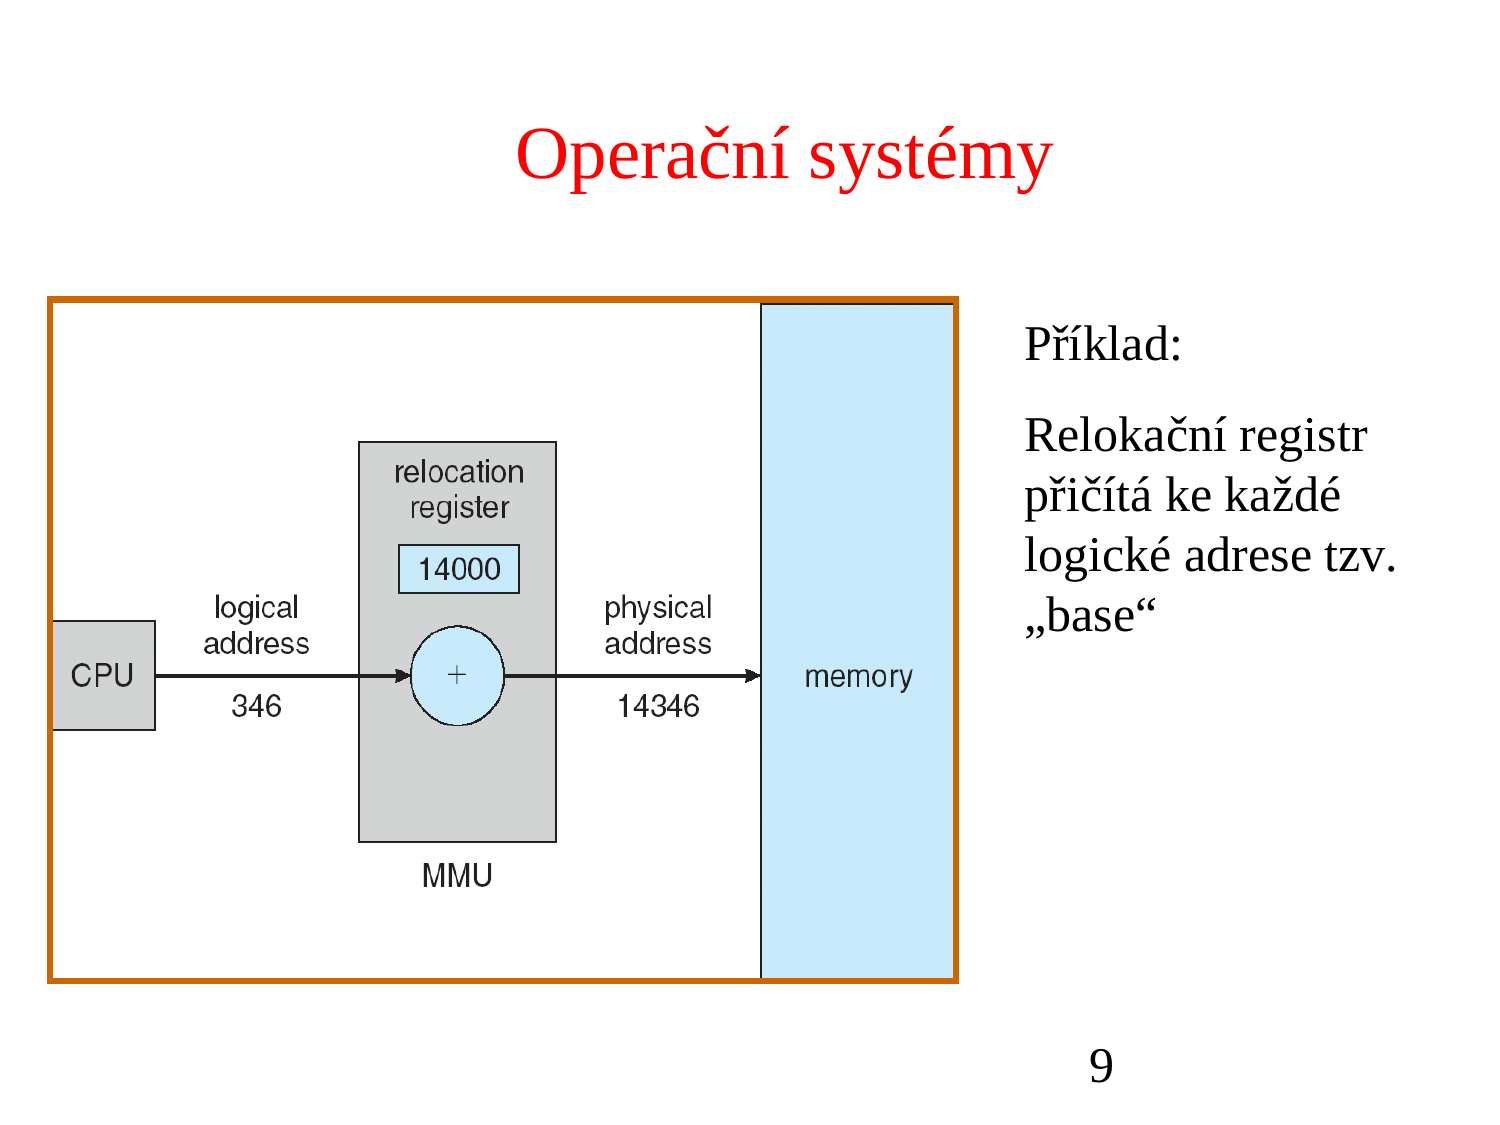

# Operační systémy
Příklad:
Relokační registr přičítá ke každé logické adrese tzv. „base“
9